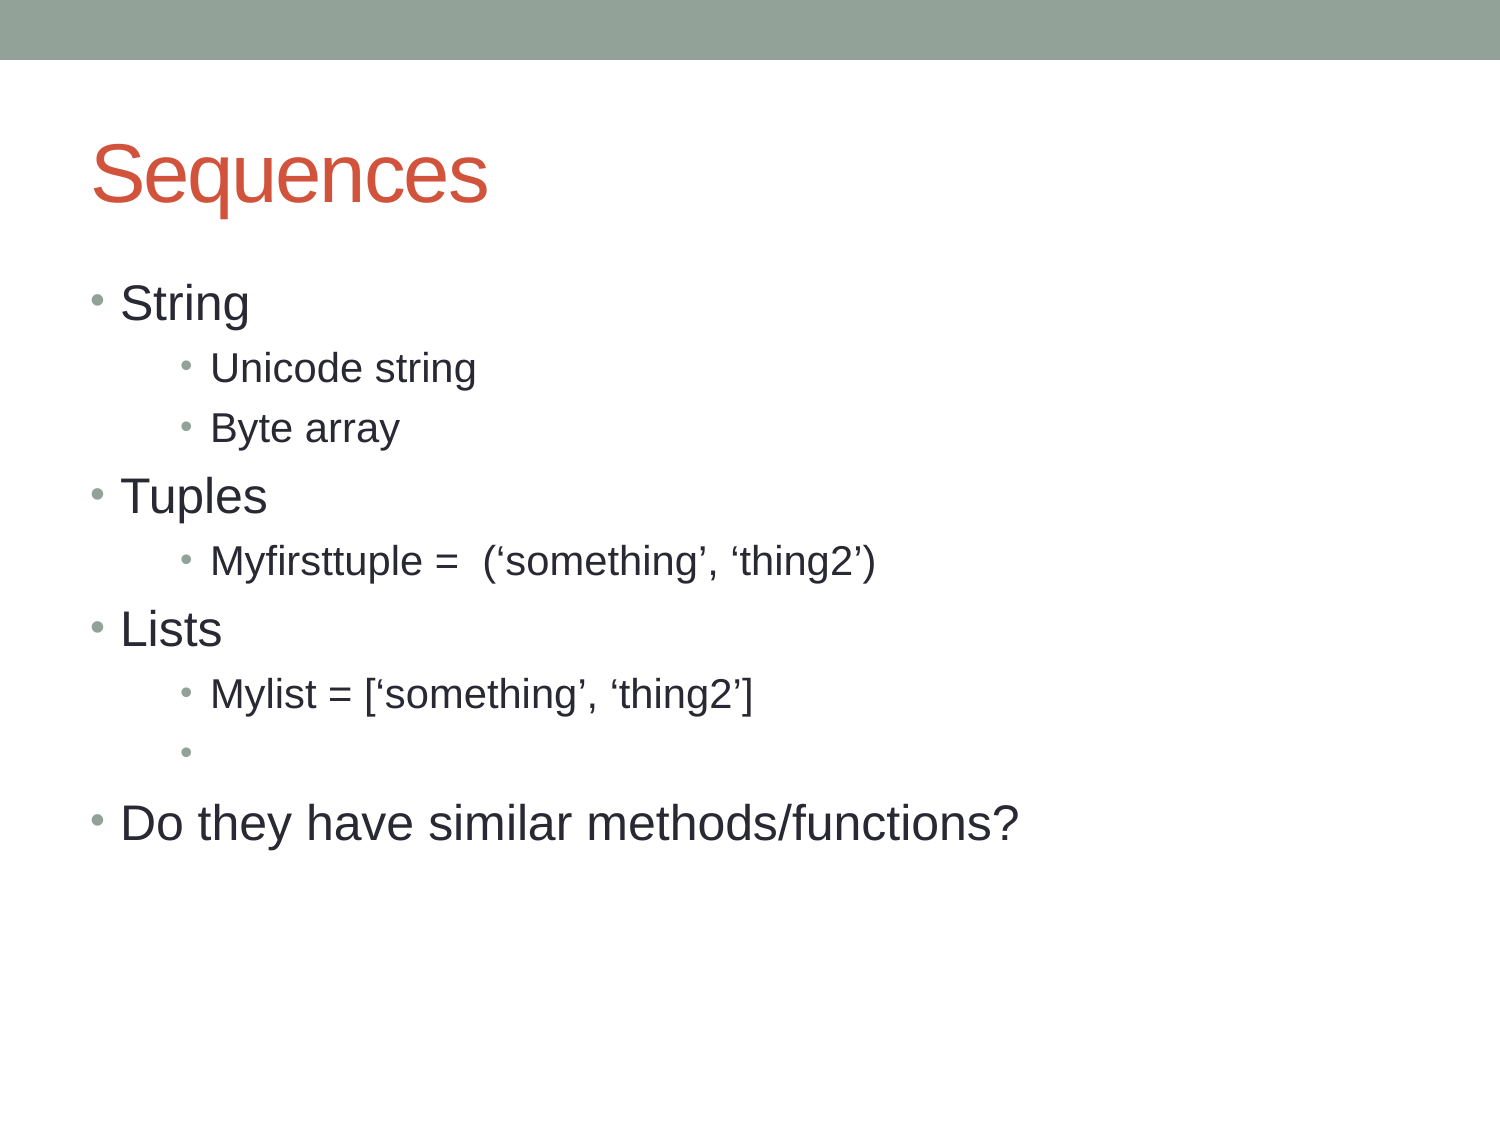

# Sequences
String
Unicode string
Byte array
Tuples
Myfirsttuple = (‘something’, ‘thing2’)
Lists
Mylist = [‘something’, ‘thing2’]
Do they have similar methods/functions?